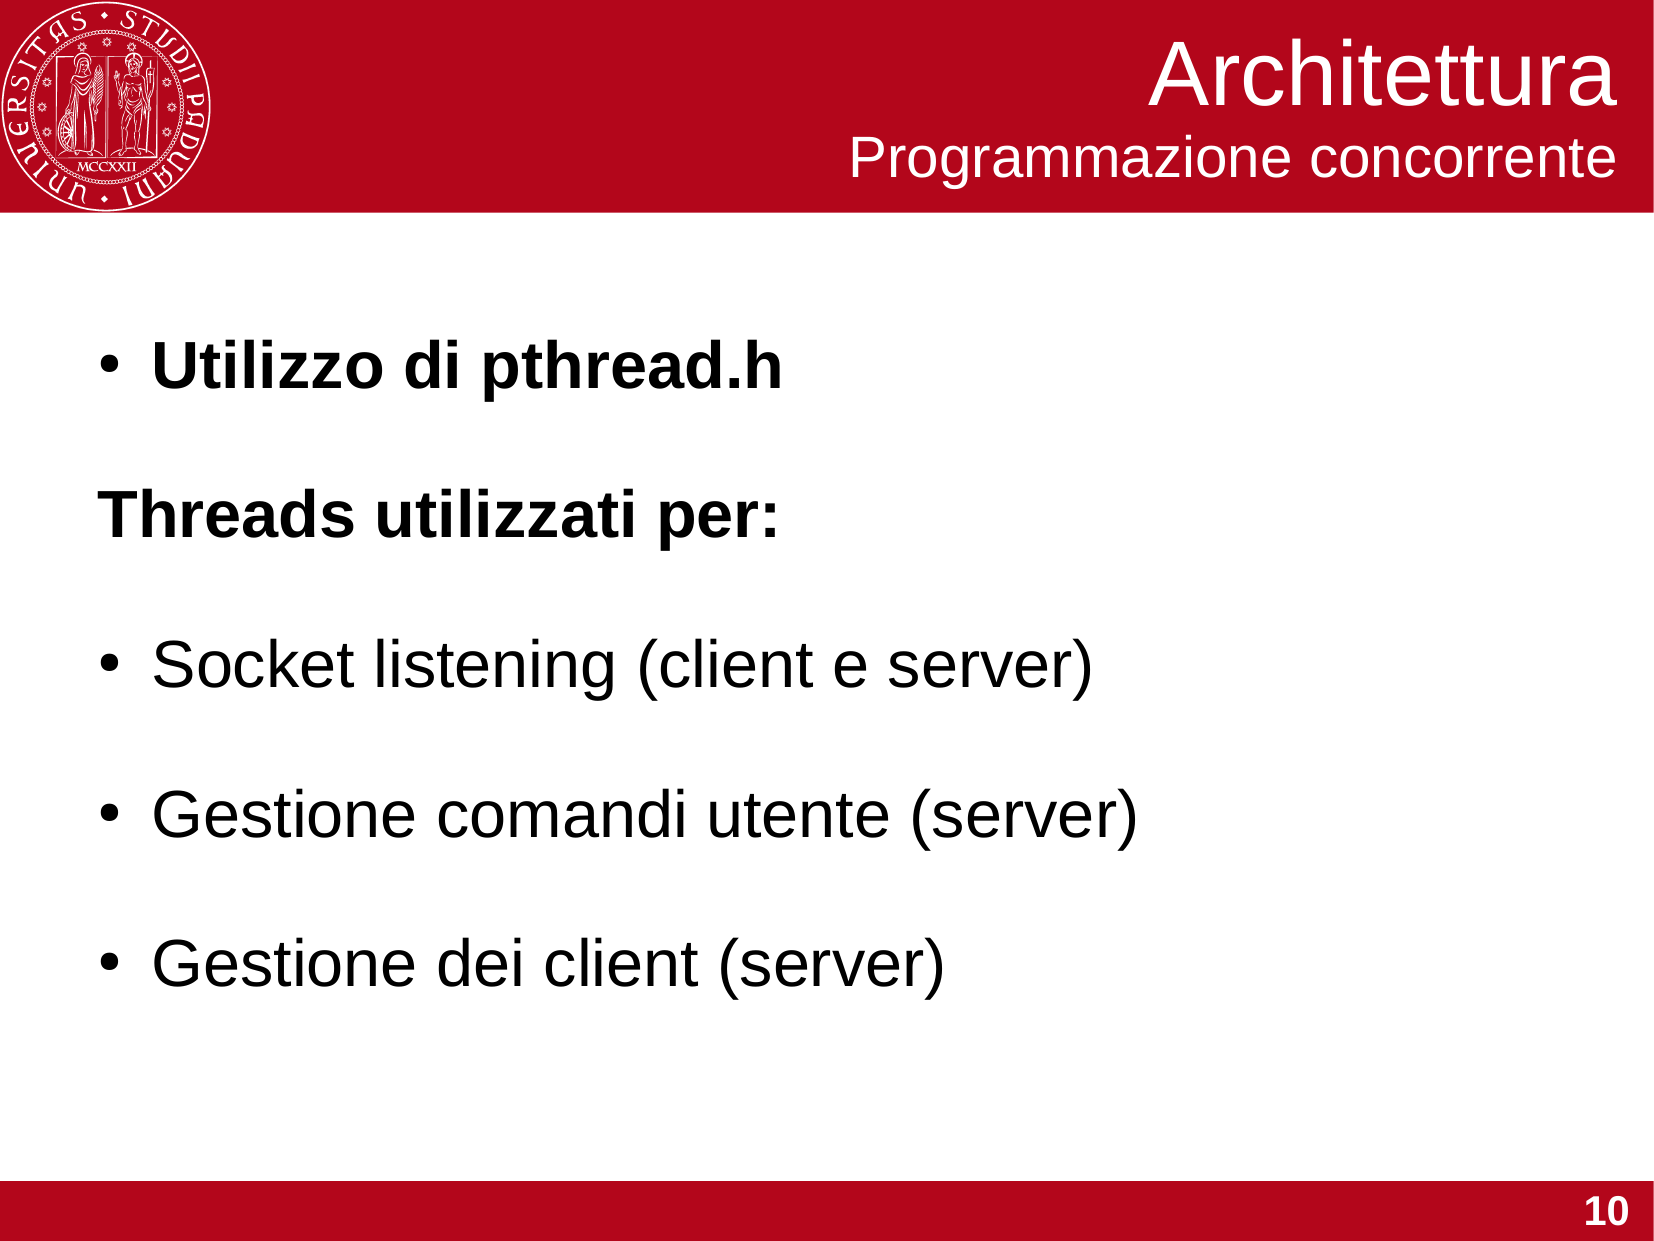

# Architettura Programmazione concorrente
 Utilizzo di pthread.h
Threads utilizzati per:
 Socket listening (client e server)
 Gestione comandi utente (server)
 Gestione dei client (server)
10